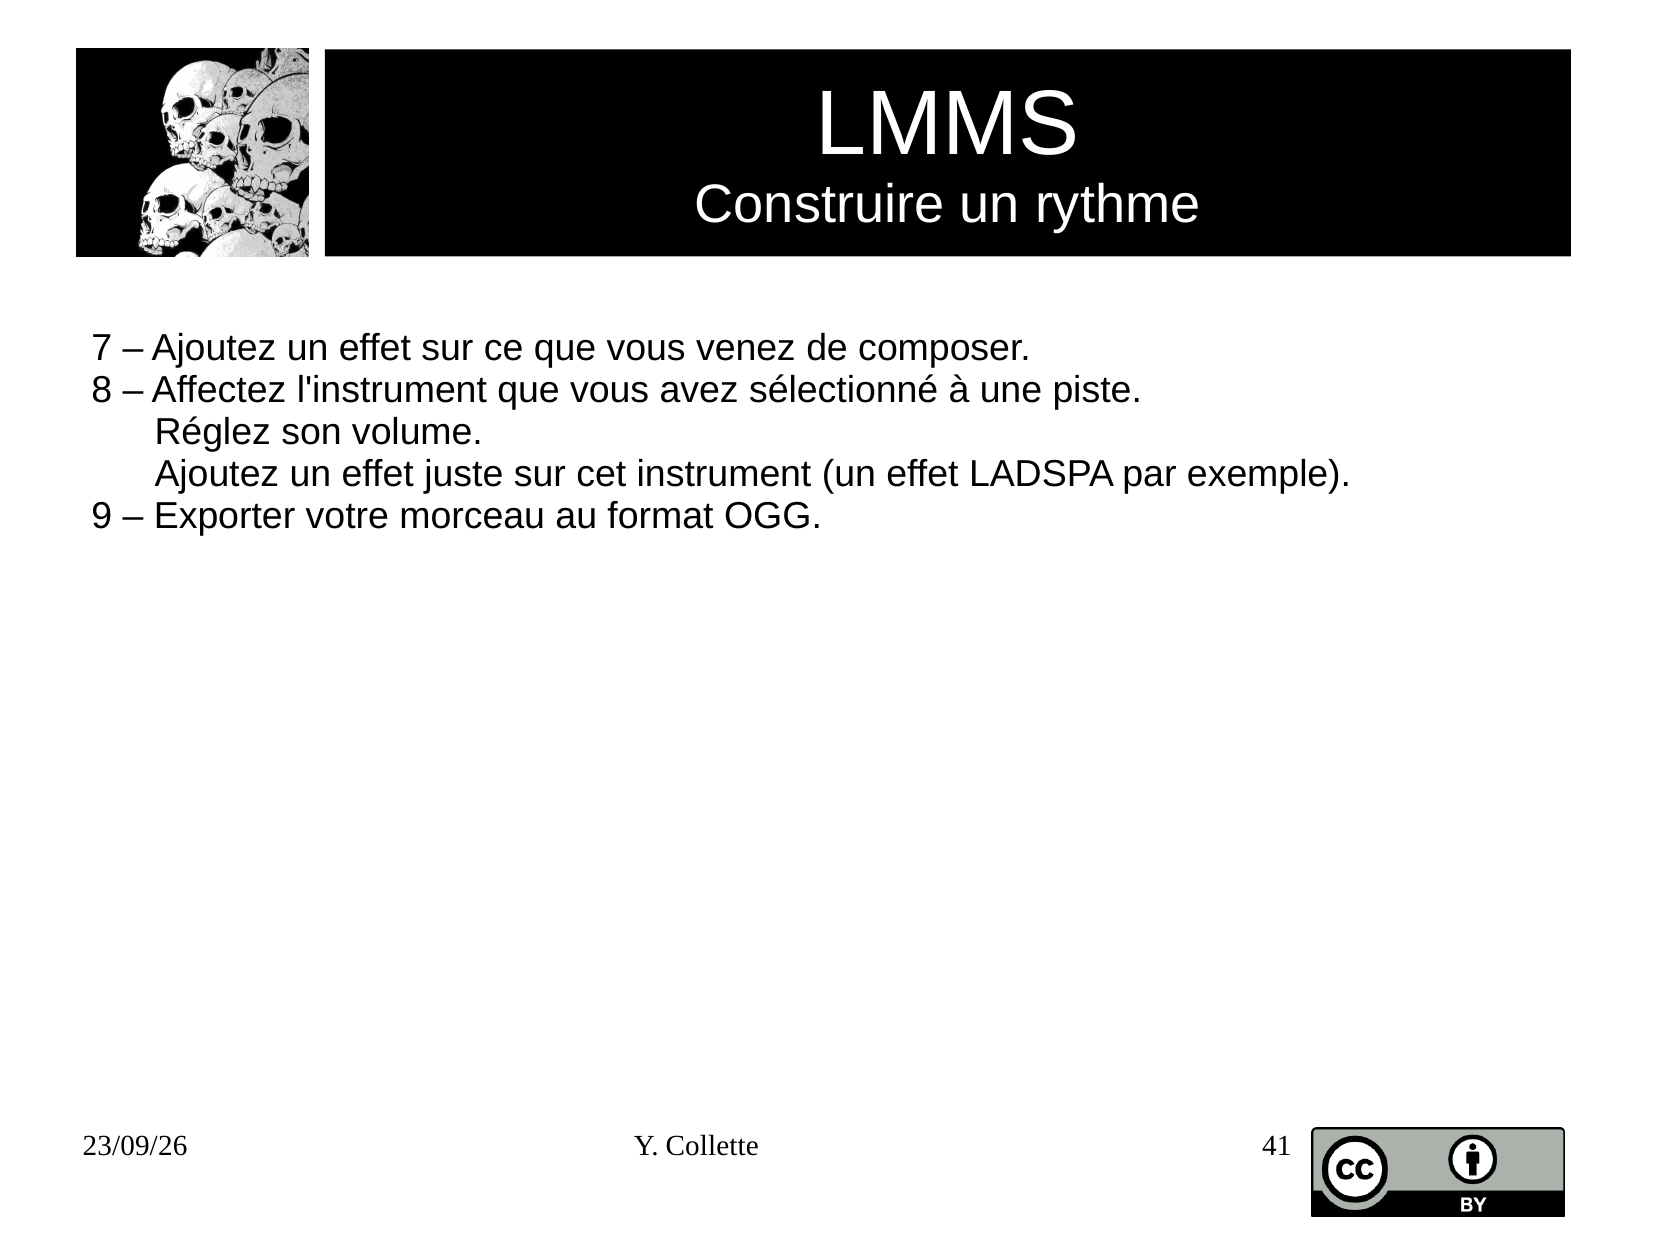

# LMMS Construire un rythme
7 – Ajoutez un effet sur ce que vous venez de composer.
8 – Affectez l'instrument que vous avez sélectionné à une piste.
 Réglez son volume.
 Ajoutez un effet juste sur cet instrument (un effet LADSPA par exemple).
9 – Exporter votre morceau au format OGG.
Y. Collette
41